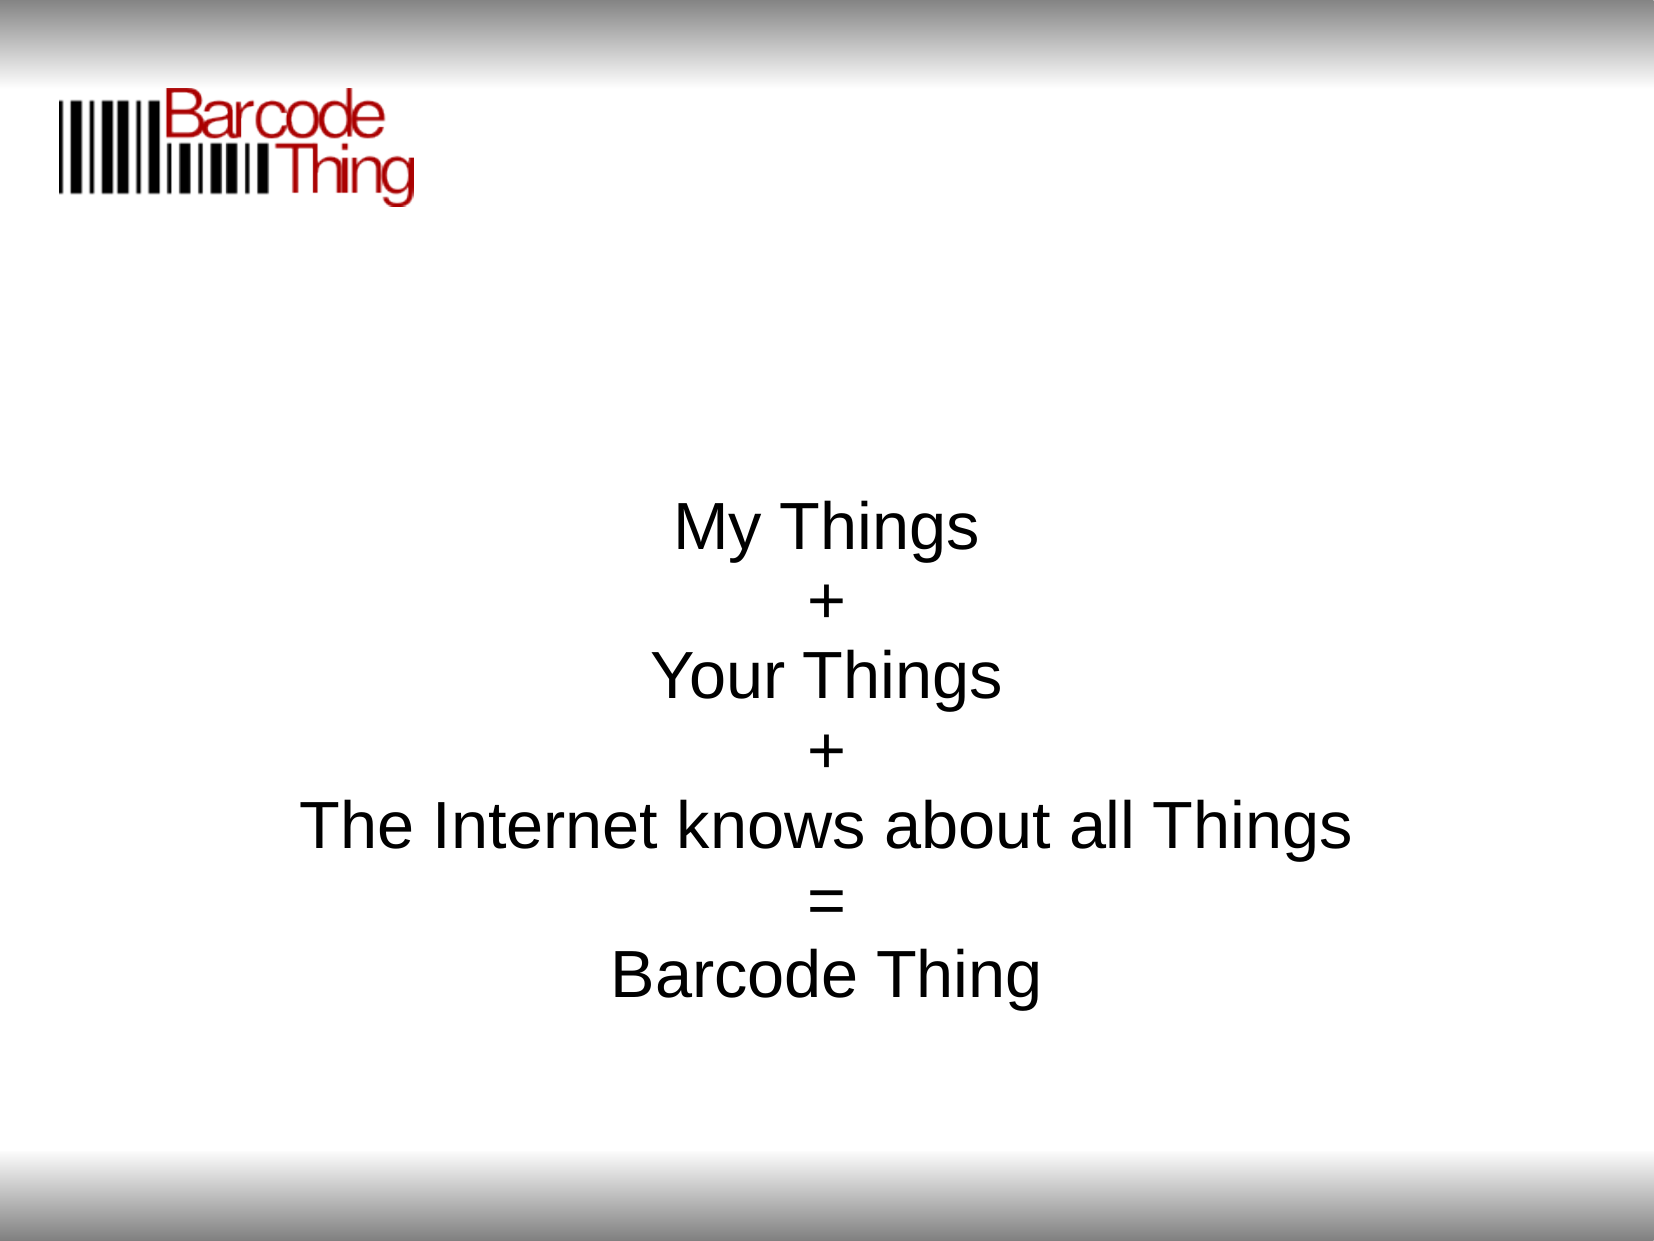

#
My Things
+
Your Things
+
The Internet knows about all Things
=
Barcode Thing